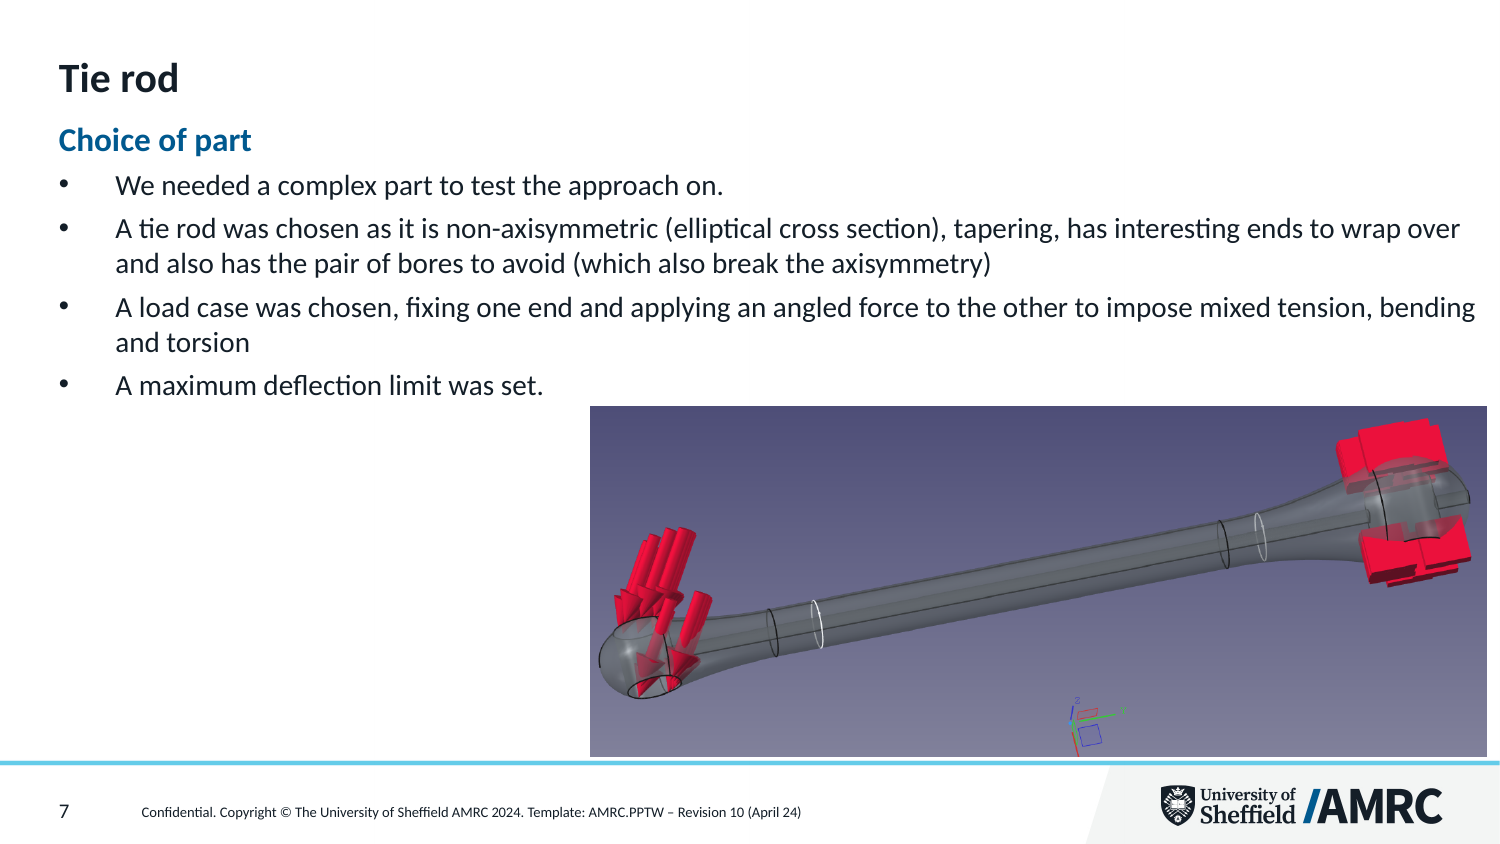

# Tie rod
Choice of part
We needed a complex part to test the approach on.
A tie rod was chosen as it is non-axisymmetric (elliptical cross section), tapering, has interesting ends to wrap over and also has the pair of bores to avoid (which also break the axisymmetry)
A load case was chosen, fixing one end and applying an angled force to the other to impose mixed tension, bending and torsion
A maximum deflection limit was set.
7